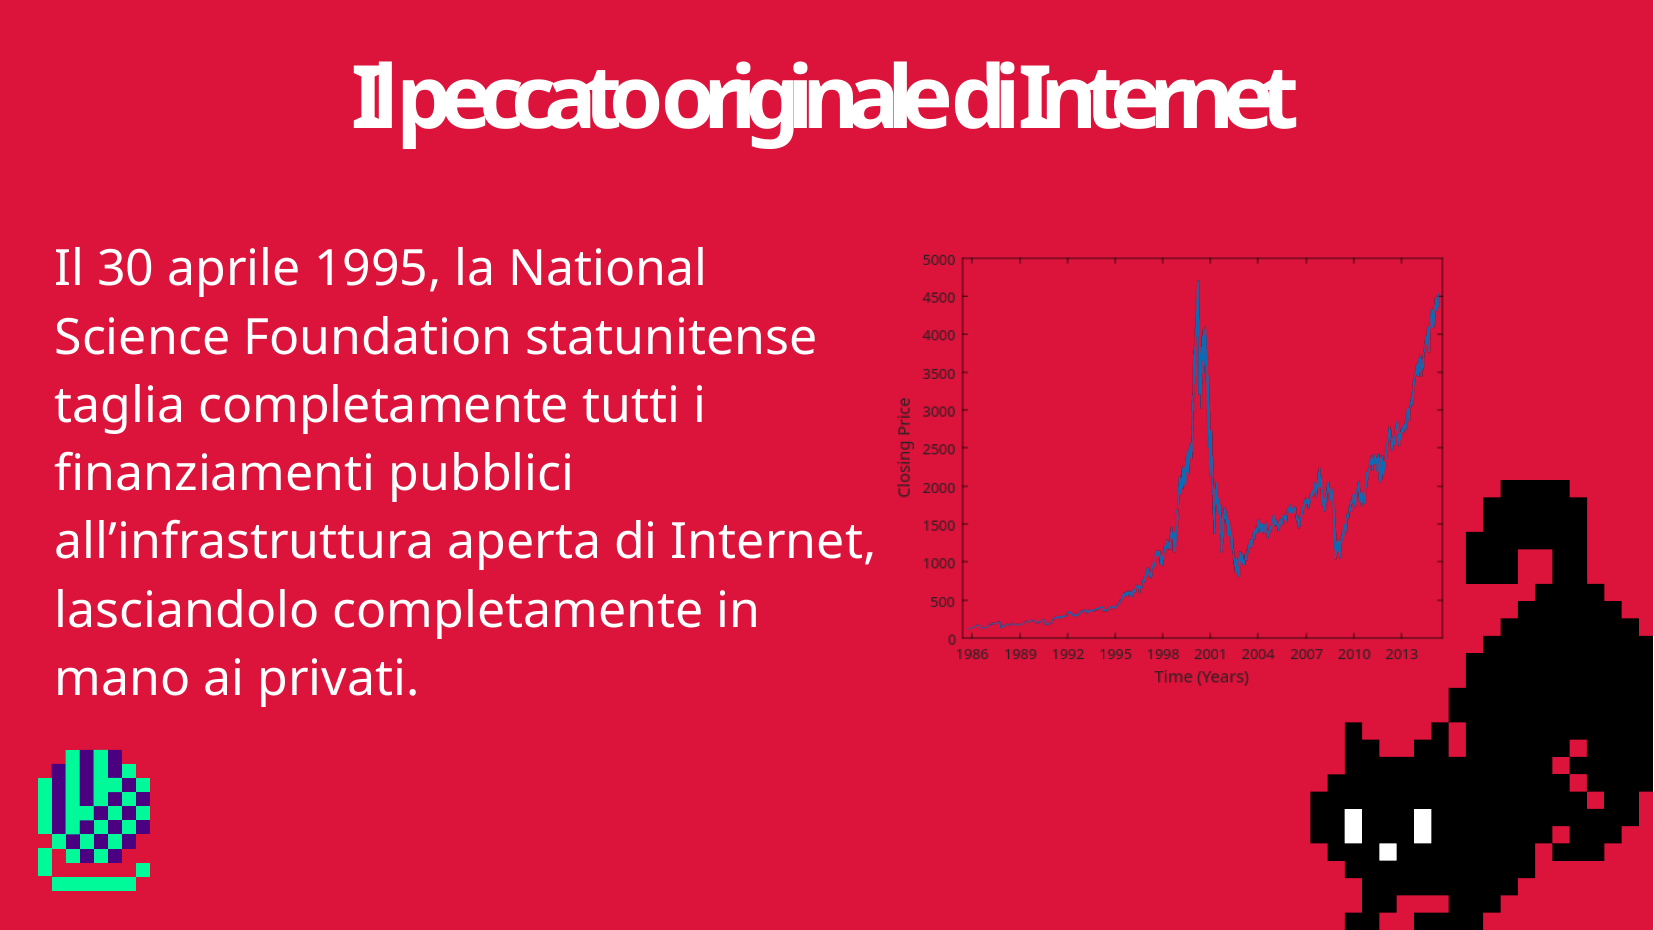

# Il peccato originale di Internet
Il 30 aprile 1995, la National Science Foundation statunitense taglia completamente tutti i finanziamenti pubblici all’infrastruttura aperta di Internet, lasciandolo completamente in mano ai privati.